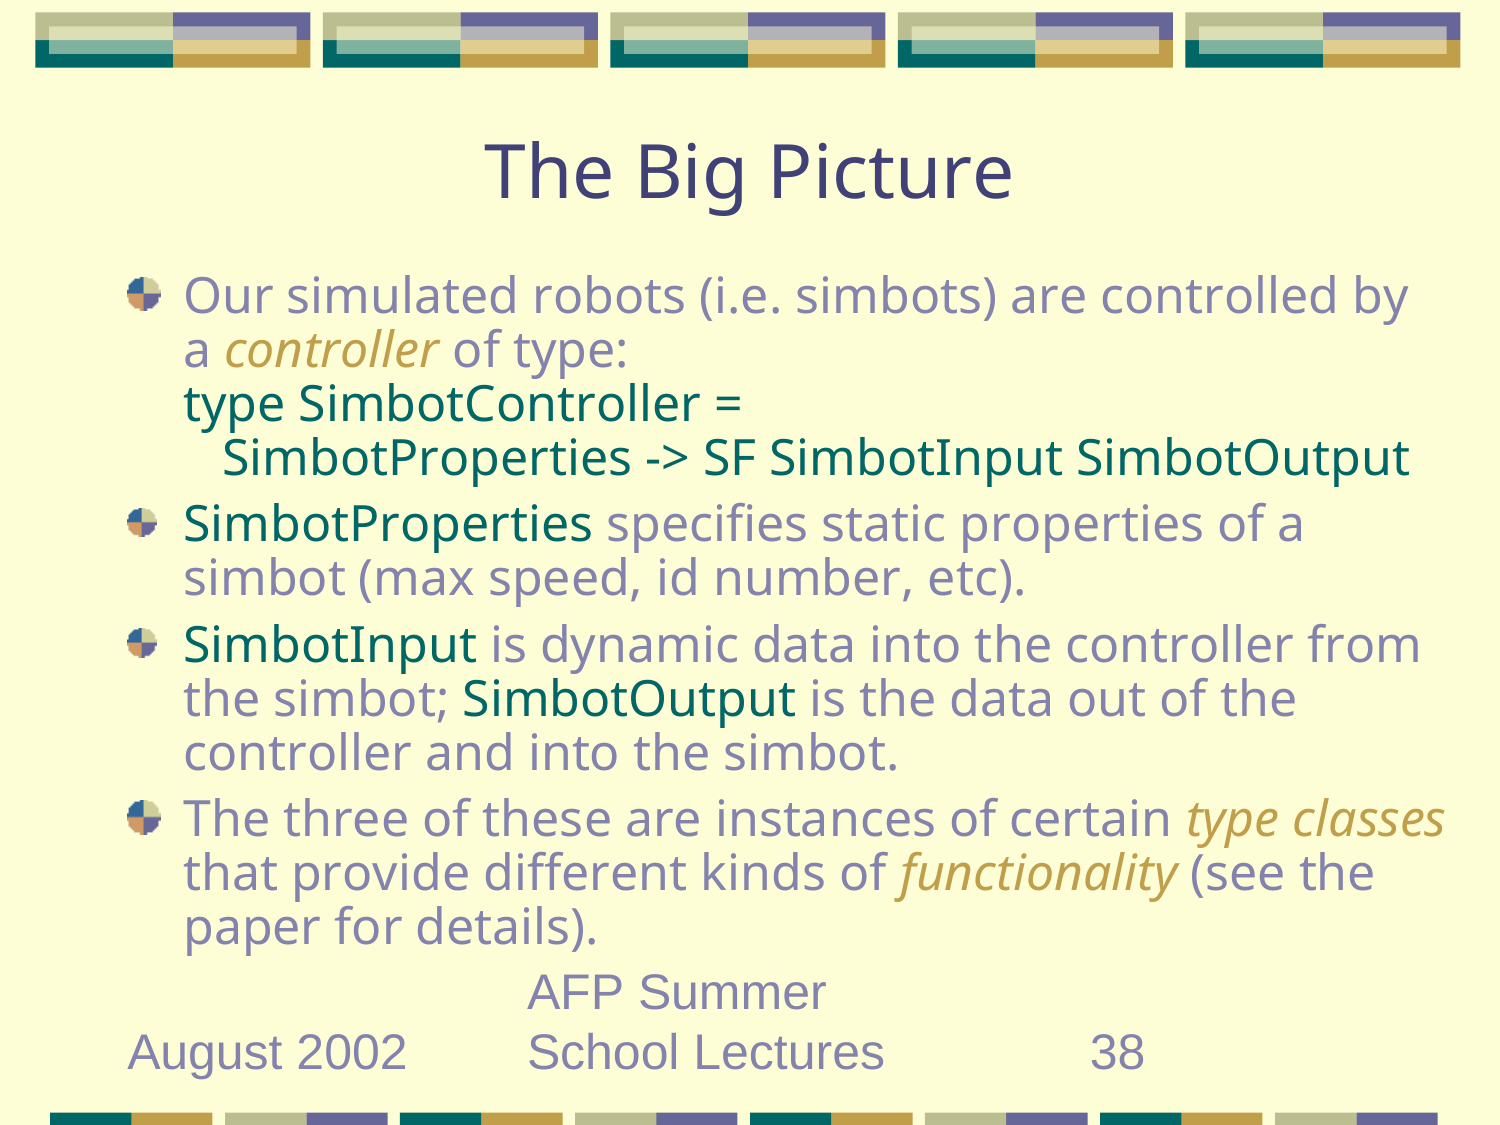

# The Big Picture
Our simulated robots (i.e. simbots) are controlled by a controller of type:
type SimbotController =
 SimbotProperties -> SF SimbotInput SimbotOutput
SimbotProperties specifies static properties of a simbot (max speed, id number, etc).
SimbotInput is dynamic data into the controller from the simbot; SimbotOutput is the data out of the controller and into the simbot.
The three of these are instances of certain type classes that provide different kinds of functionality (see the paper for details).
August 2002
38